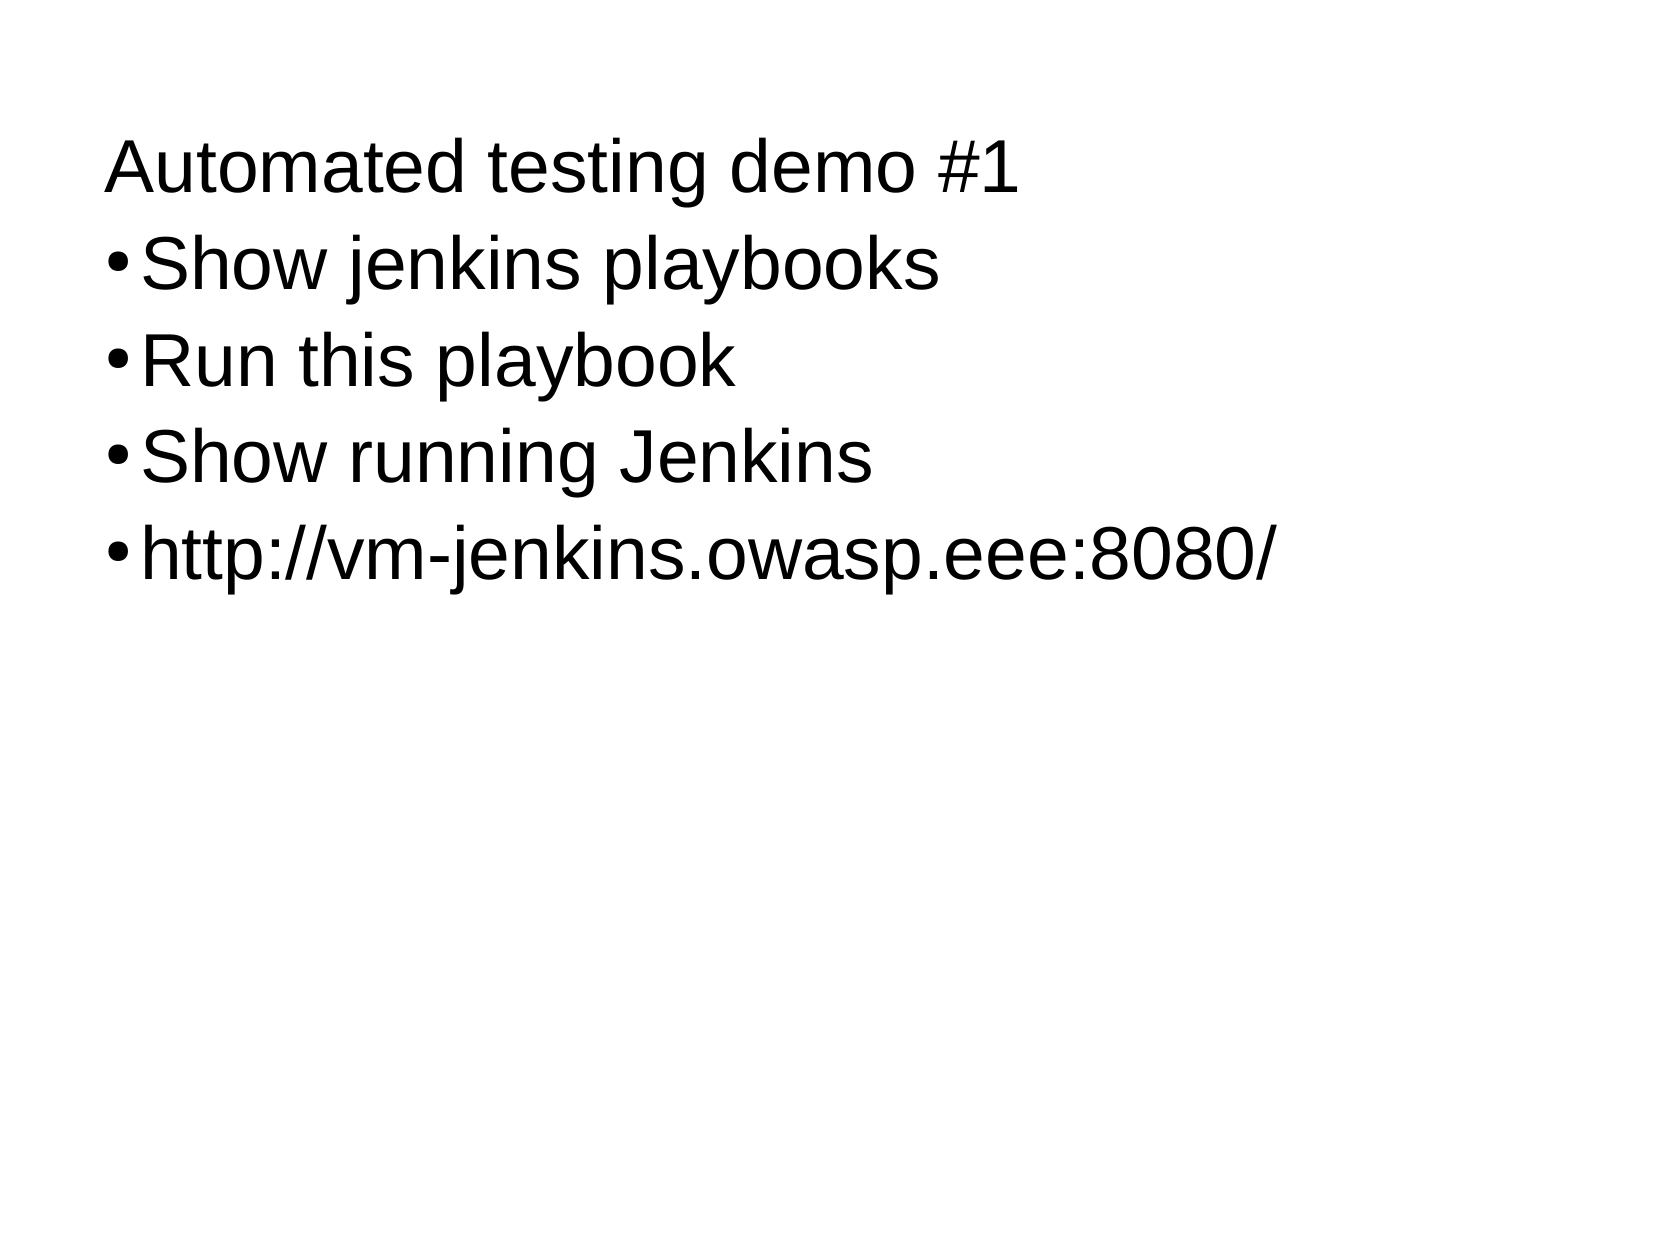

Automated testing demo #1
Show jenkins playbooks
Run this playbook
Show running Jenkins
http://vm-jenkins.owasp.eee:8080/